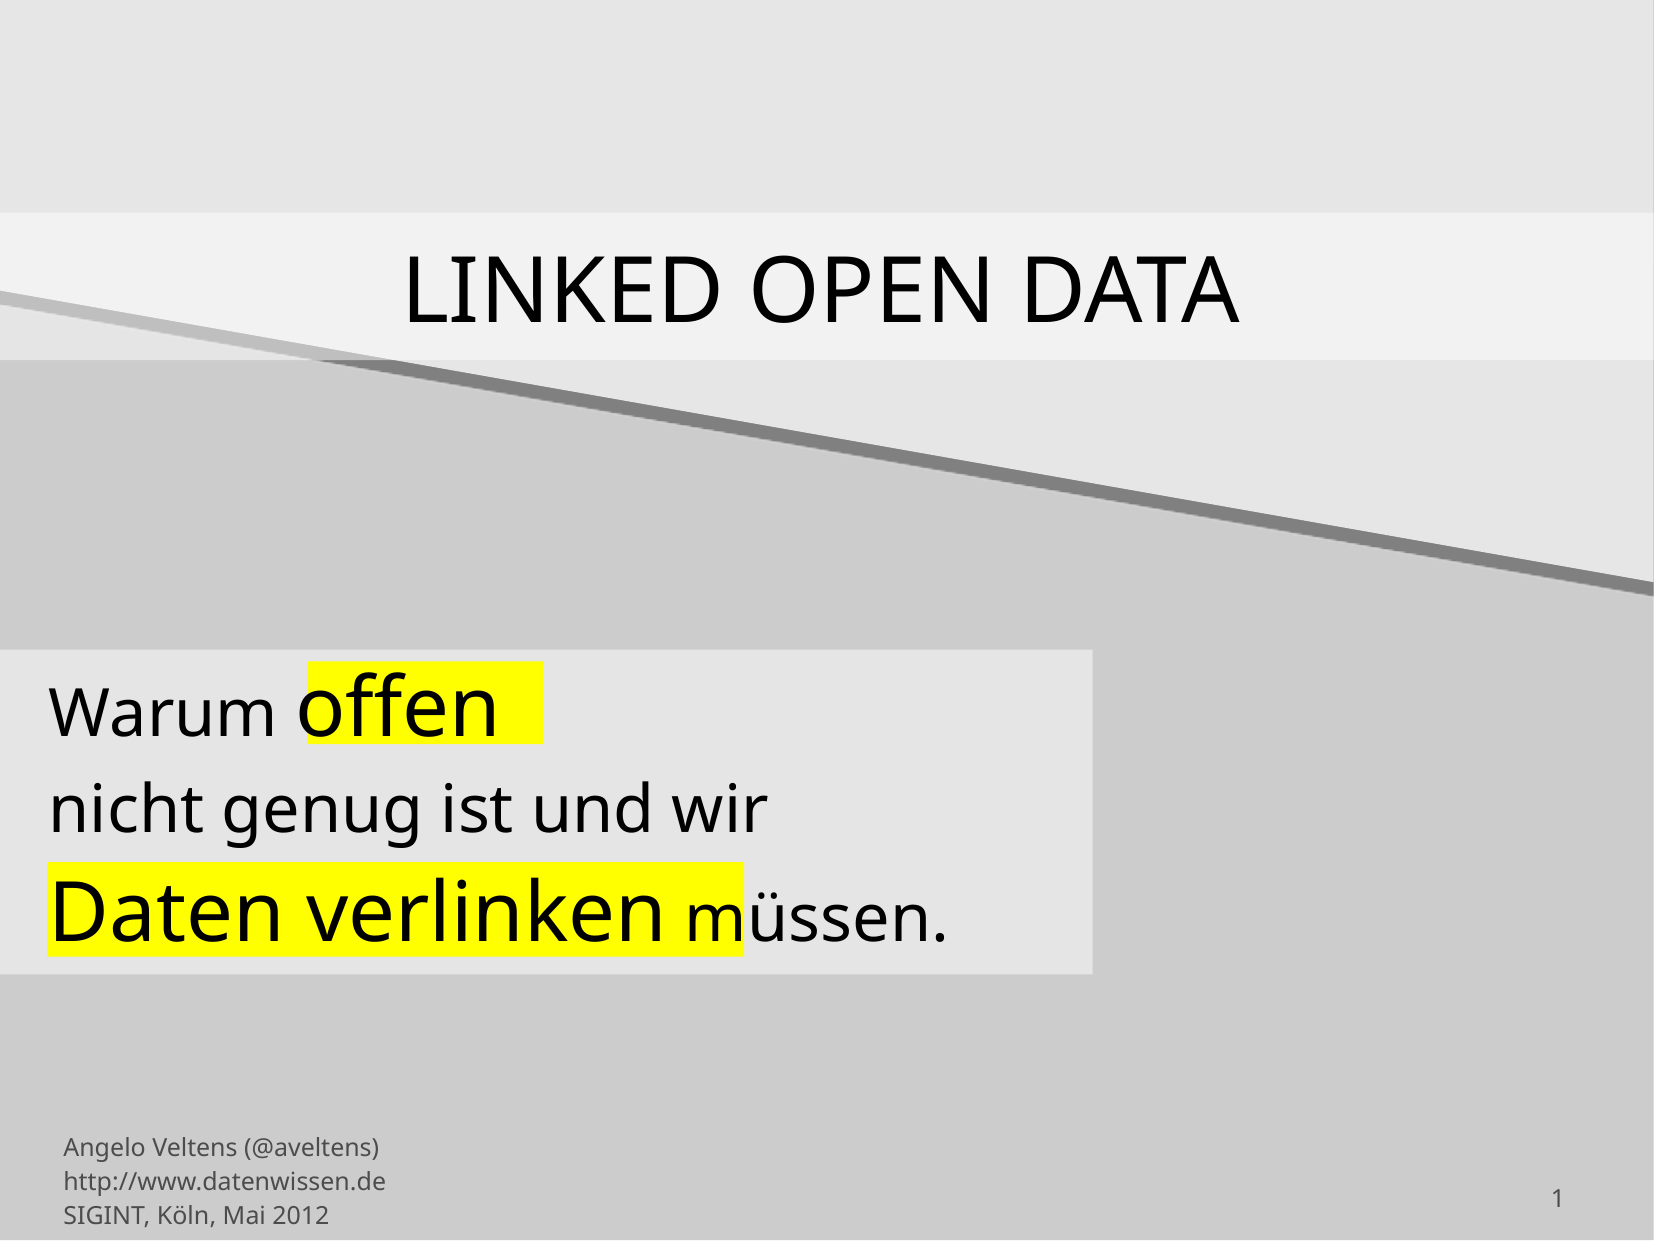

# LINKED OPEN DATA
Warum offen
nicht genug ist und wir
Daten verlinken müssen.
Angelo Veltens (@aveltens)
http://www.datenwissen.de
SIGINT, Köln, Mai 2012